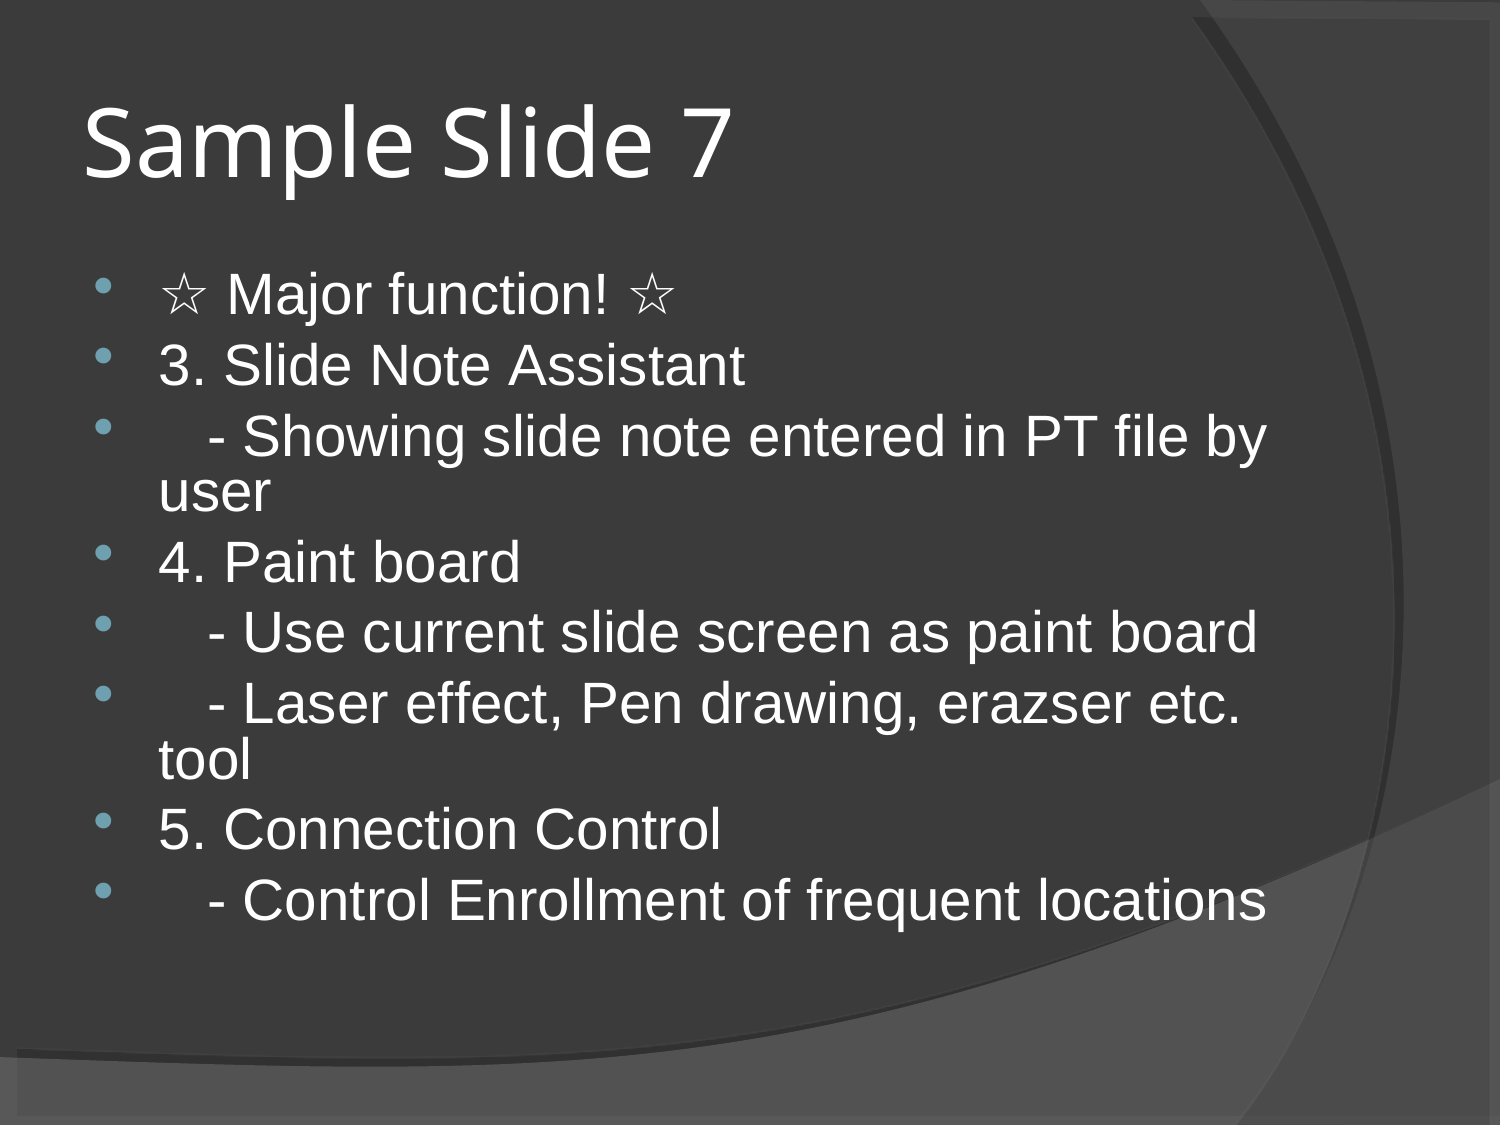

# Sample Slide 7
☆ Major function! ☆
3. Slide Note Assistant
 - Showing slide note entered in PT file by user
4. Paint board
 - Use current slide screen as paint board
 - Laser effect, Pen drawing, erazser etc. tool
5. Connection Control
 - Control Enrollment of frequent locations